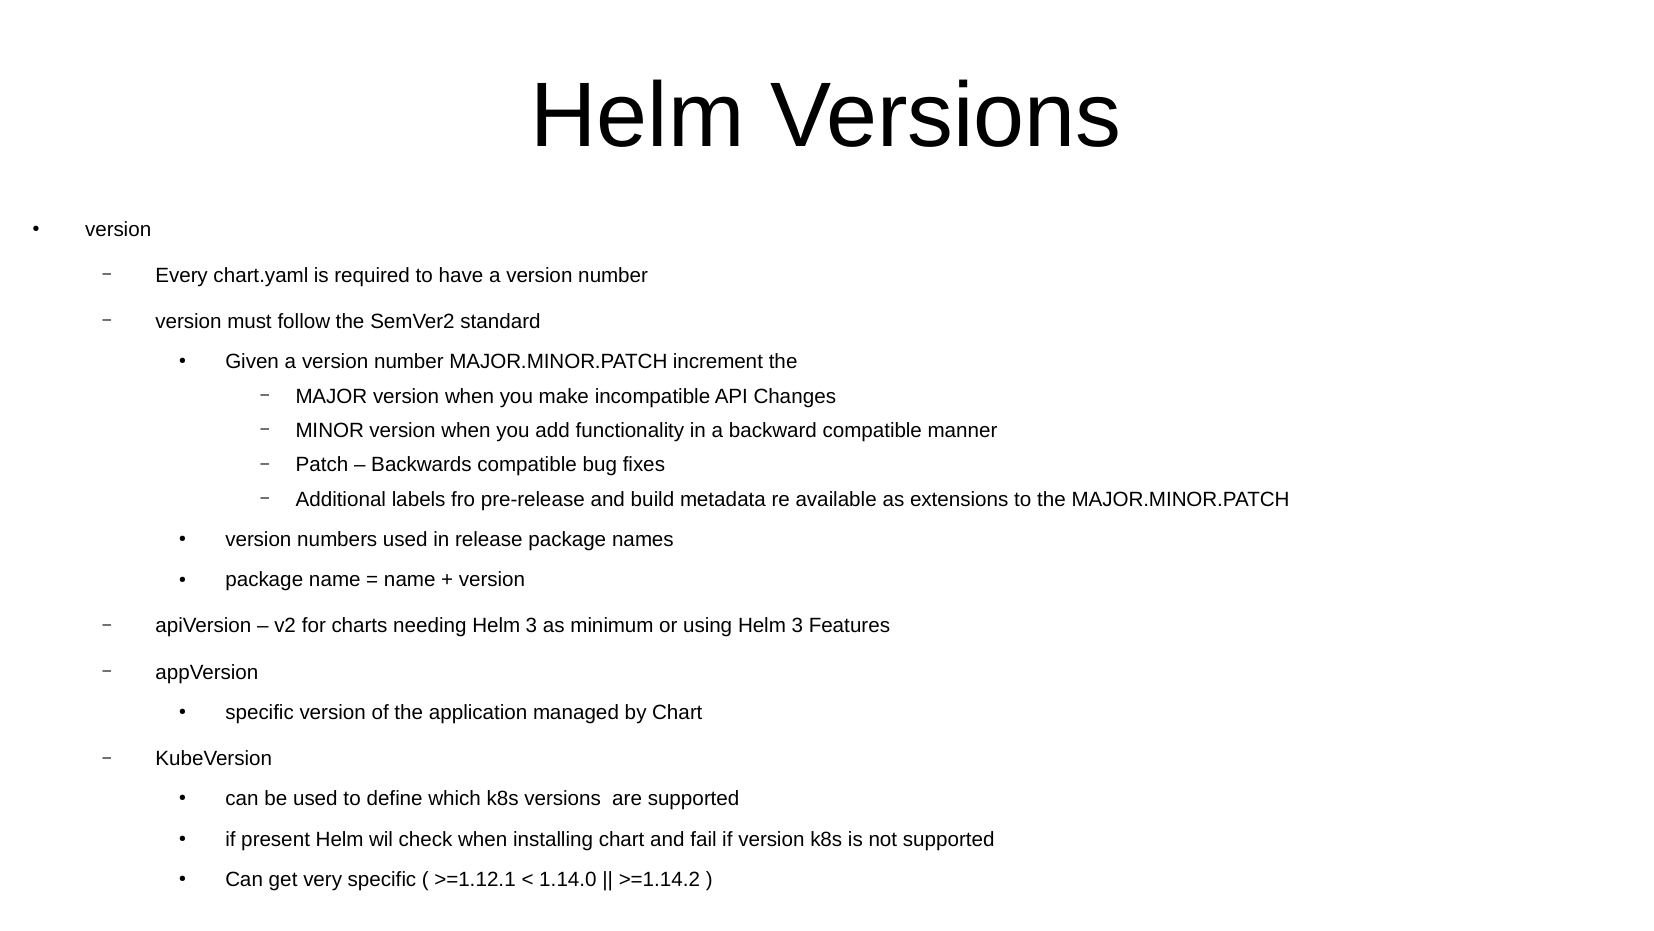

# Helm Versions
version
Every chart.yaml is required to have a version number
version must follow the SemVer2 standard
Given a version number MAJOR.MINOR.PATCH increment the
MAJOR version when you make incompatible API Changes
MINOR version when you add functionality in a backward compatible manner
Patch – Backwards compatible bug fixes
Additional labels fro pre-release and build metadata re available as extensions to the MAJOR.MINOR.PATCH
version numbers used in release package names
package name = name + version
apiVersion – v2 for charts needing Helm 3 as minimum or using Helm 3 Features
appVersion
specific version of the application managed by Chart
KubeVersion
can be used to define which k8s versions are supported
if present Helm wil check when installing chart and fail if version k8s is not supported
Can get very specific ( >=1.12.1 < 1.14.0 || >=1.14.2 )